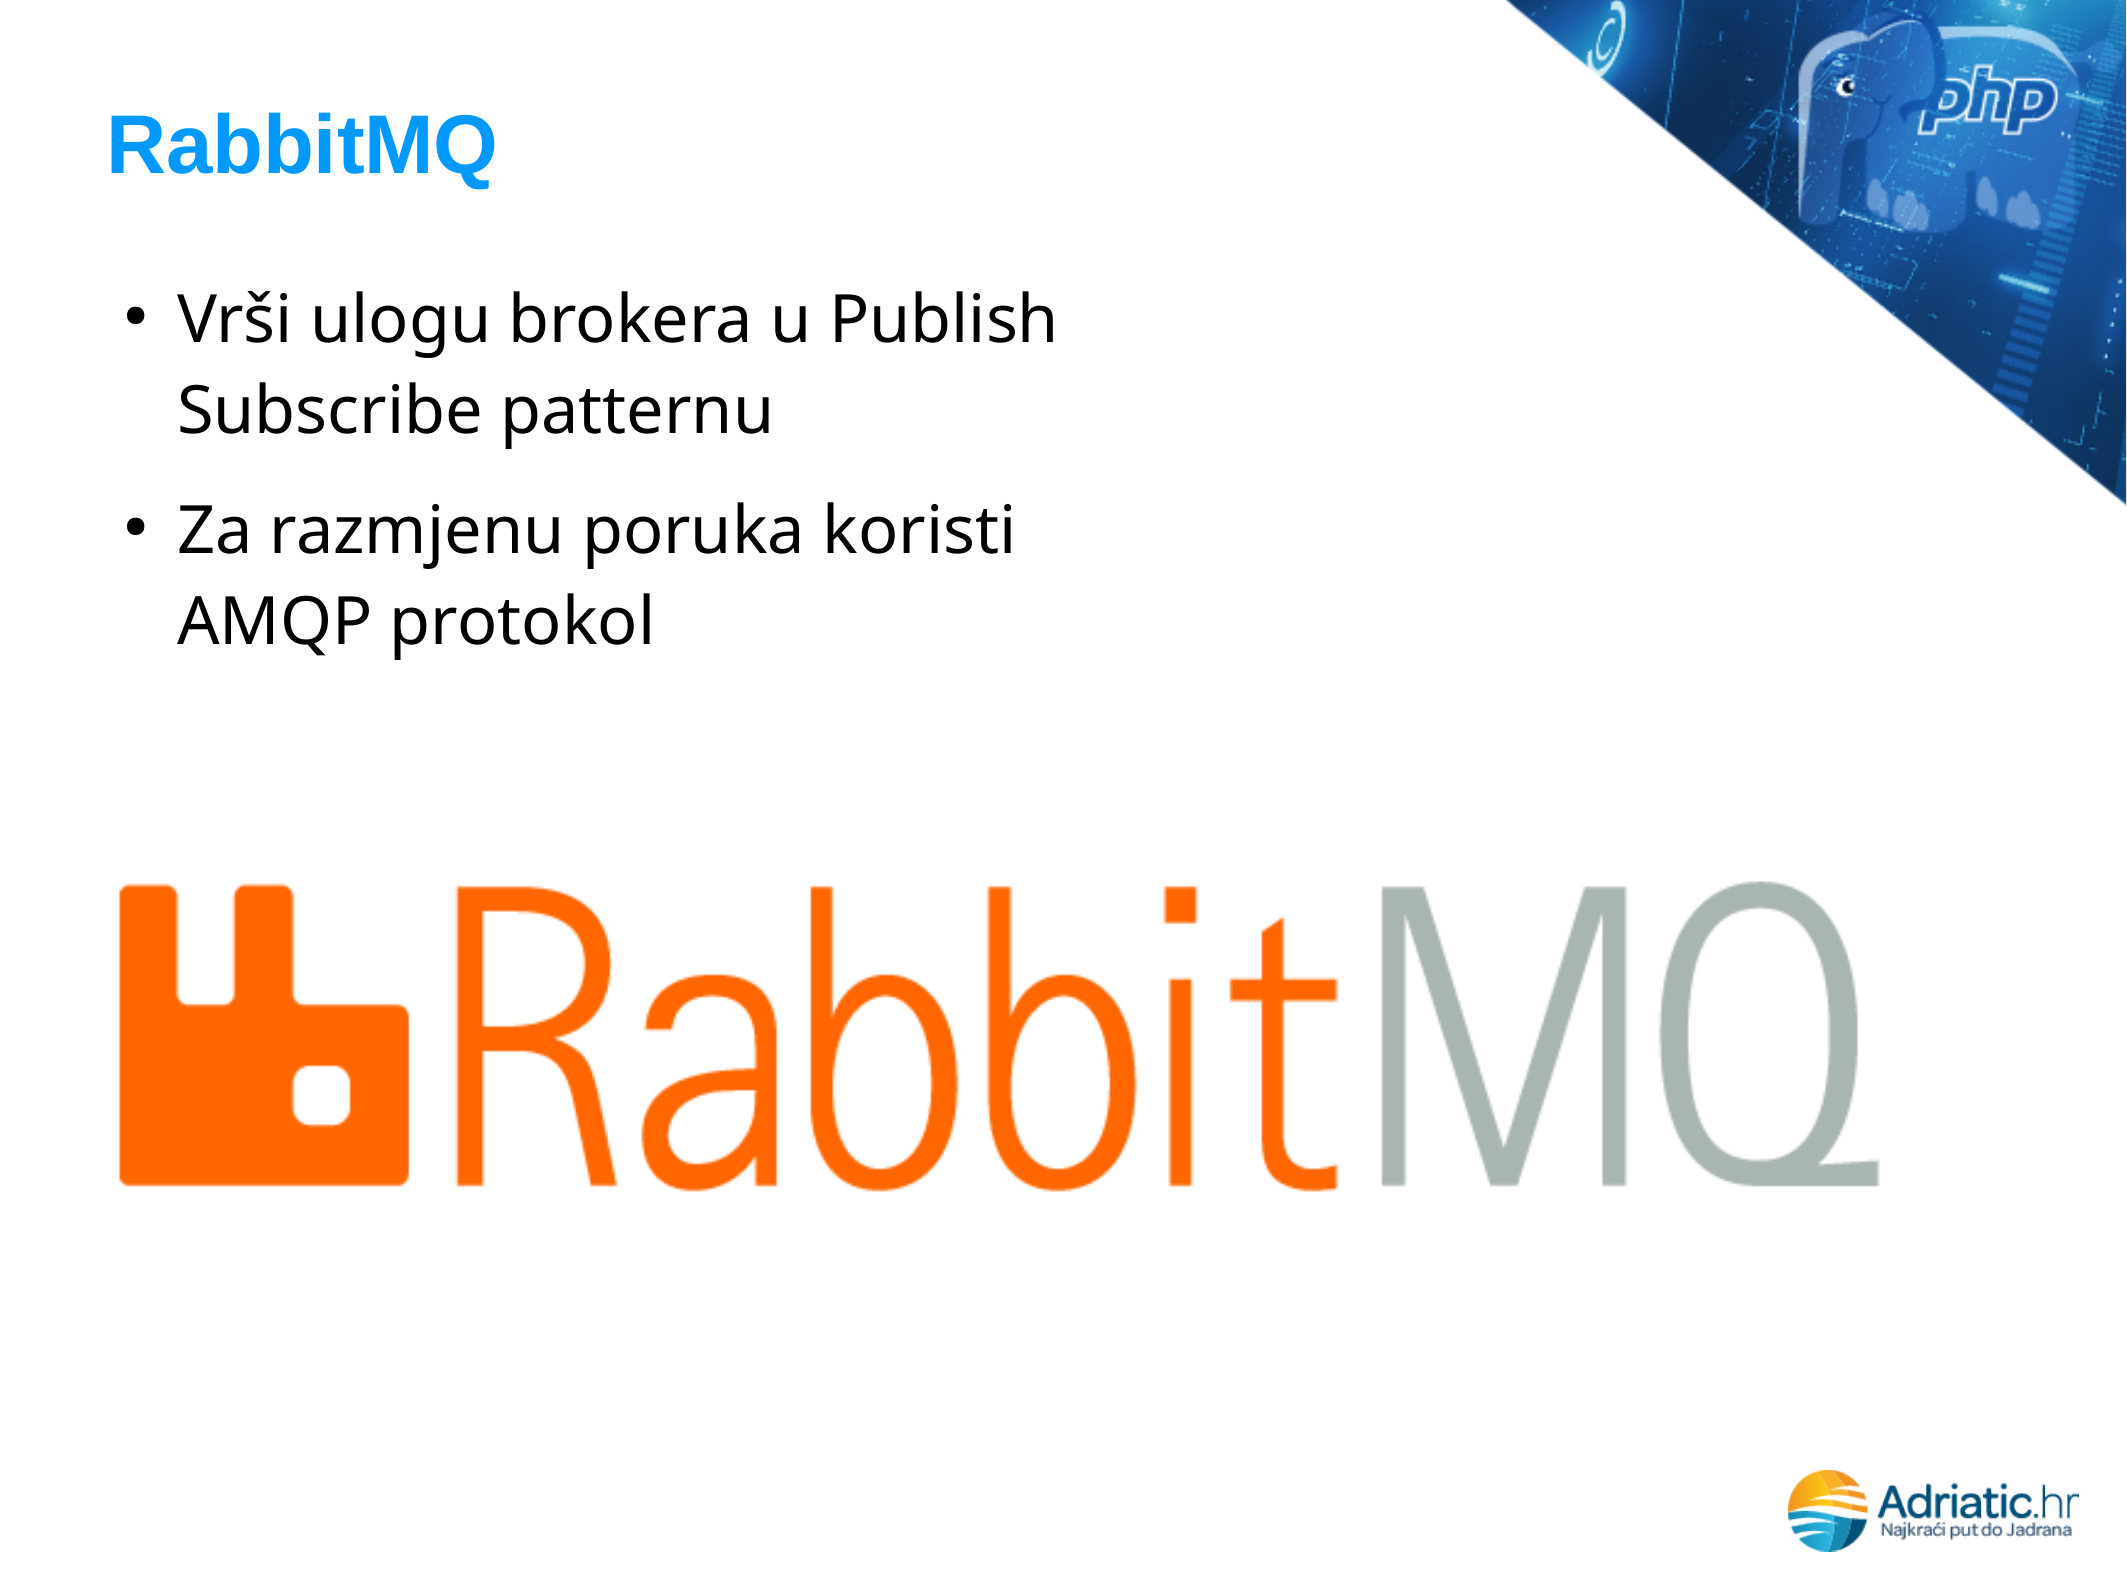

# RabbitMQ
Vrši ulogu brokera u Publish Subscribe patternu
Za razmjenu poruka koristi AMQP protokol